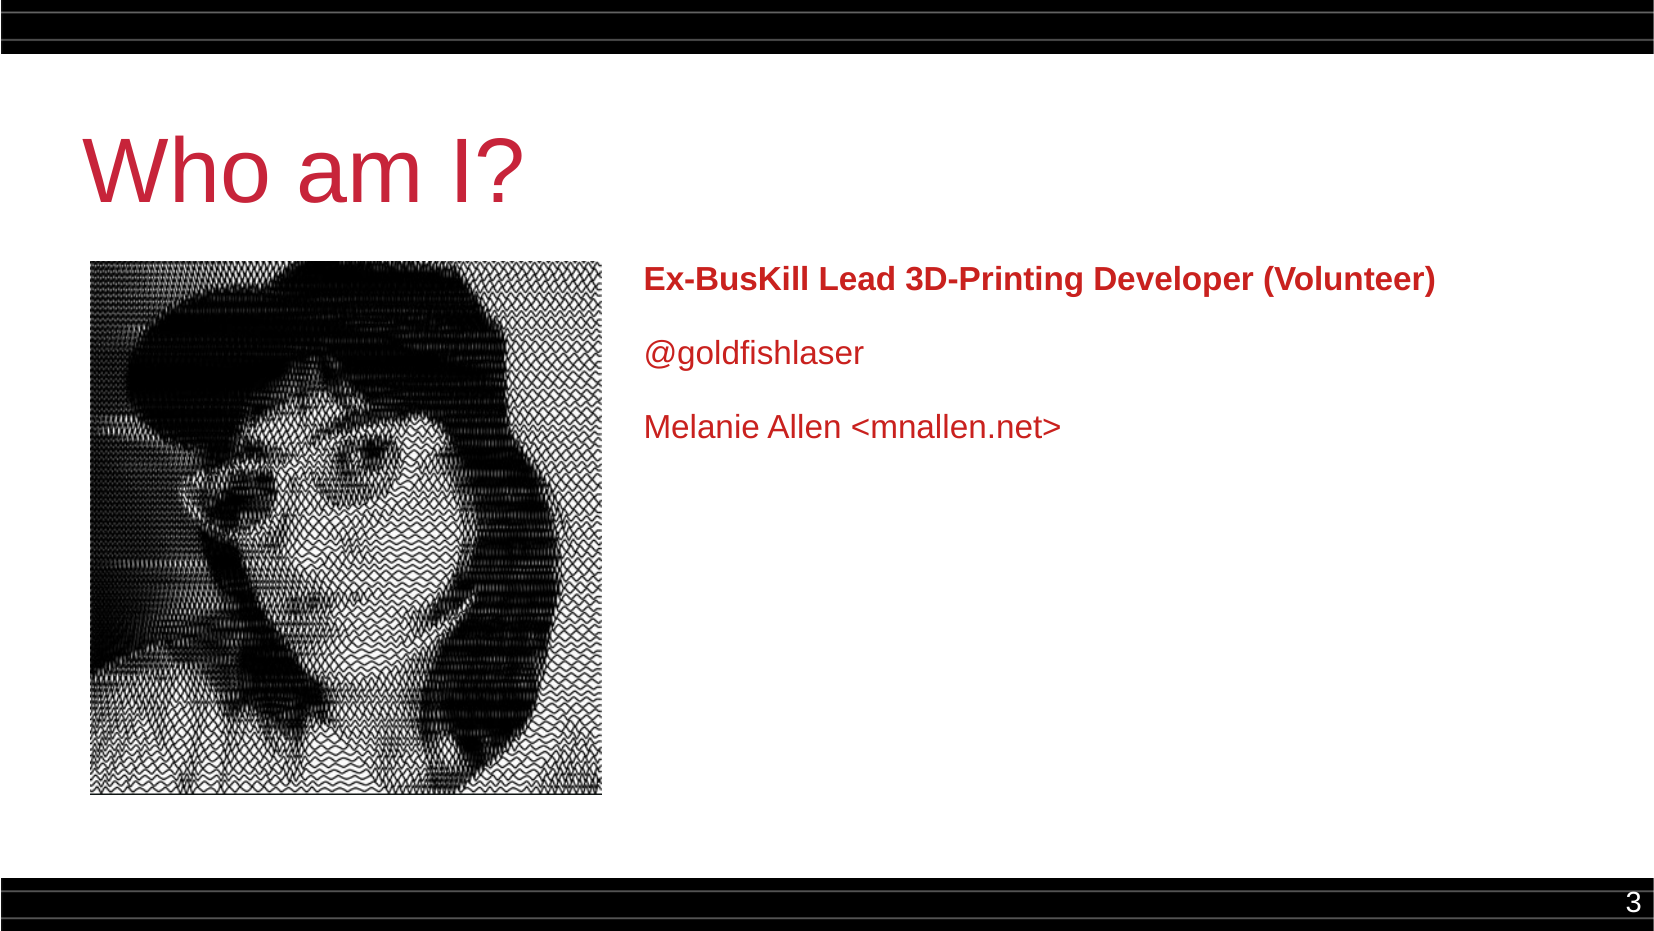

# Who am I?
Ex-BusKill Lead 3D-Printing Developer (Volunteer)
@goldfishlaser
Melanie Allen <mnallen.net>